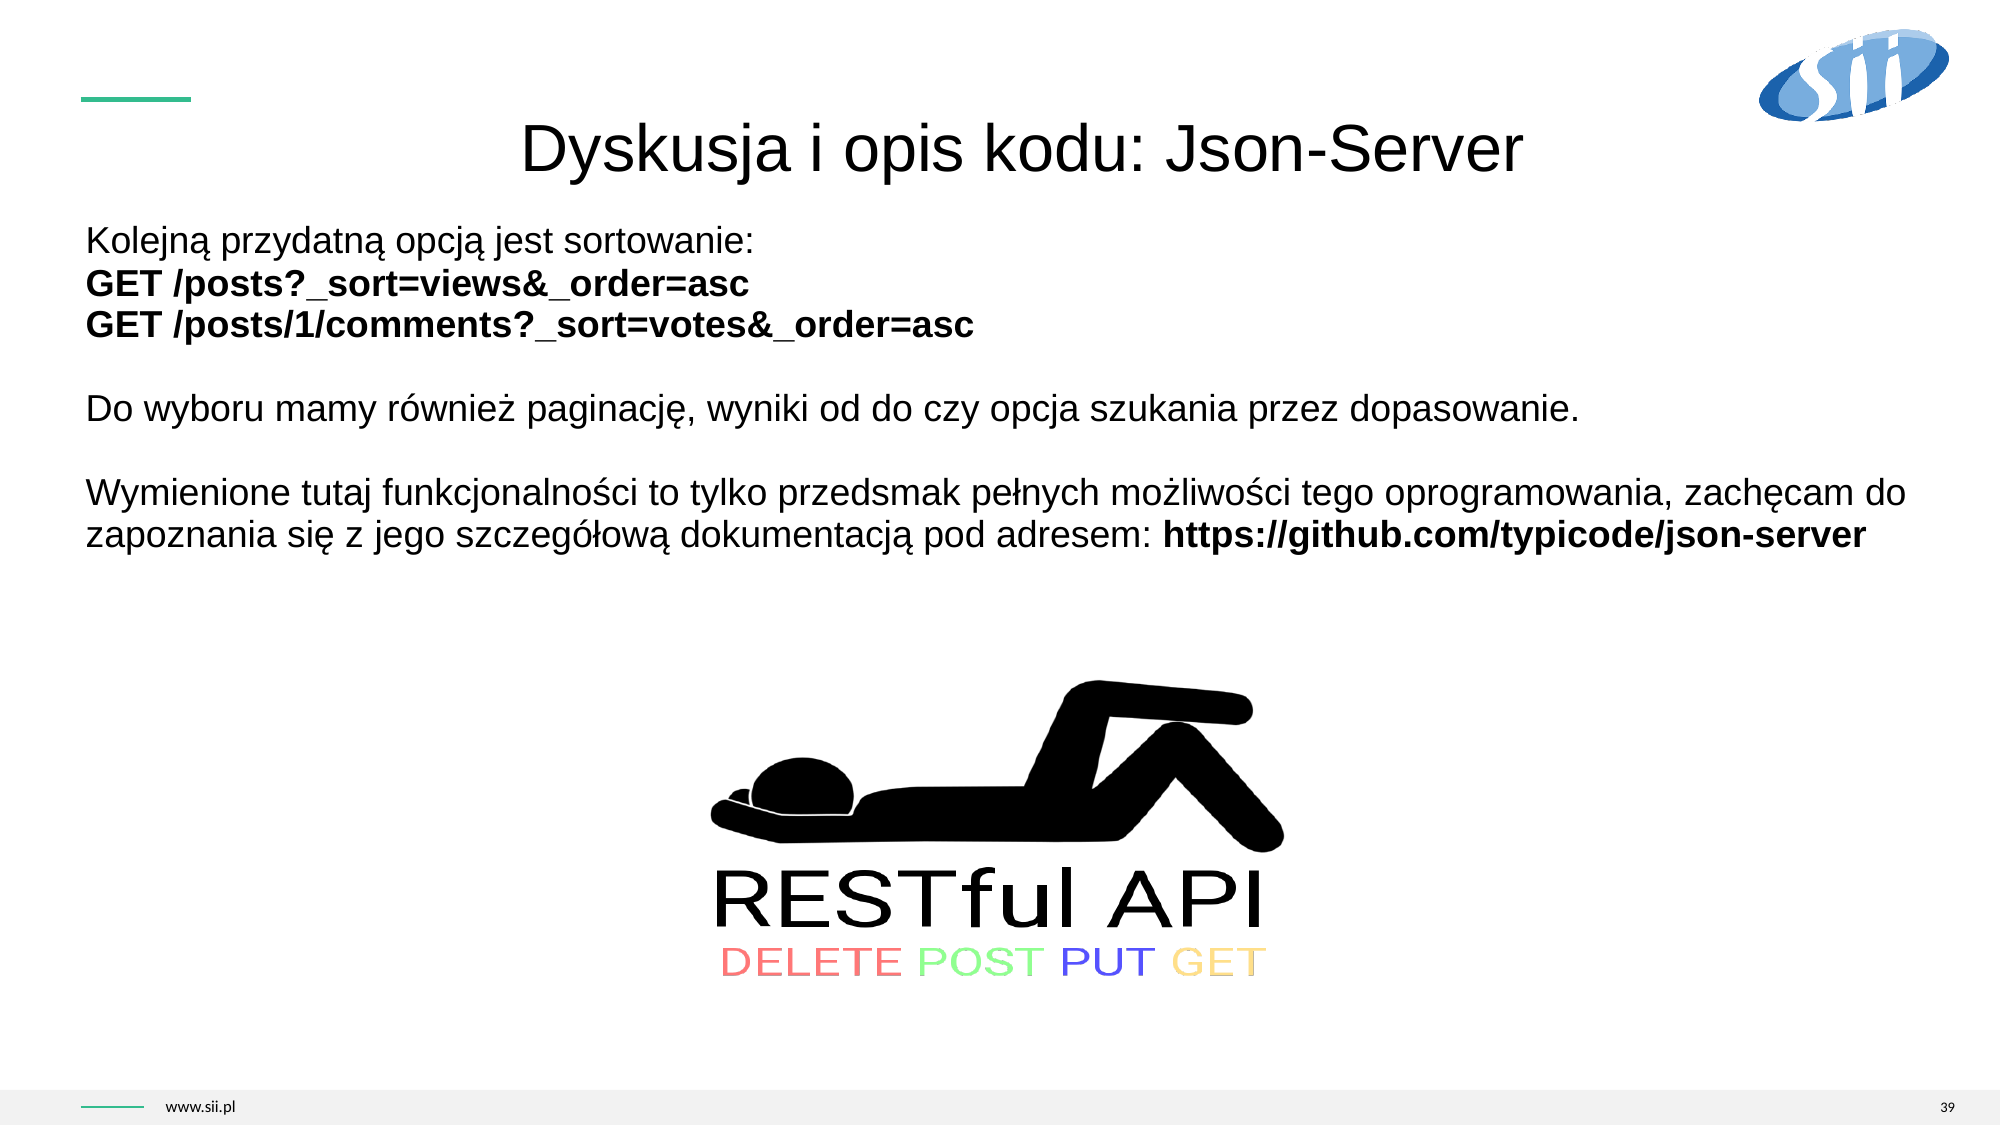

#
Dyskusja i opis kodu: Json-Server
Kolejną przydatną opcją jest sortowanie:
GET /posts?_sort=views&_order=asc
GET /posts/1/comments?_sort=votes&_order=asc
Do wyboru mamy również paginację, wyniki od do czy opcja szukania przez dopasowanie.
Wymienione tutaj funkcjonalności to tylko przedsmak pełnych możliwości tego oprogramowania, zachęcam do zapoznania się z jego szczegółową dokumentacją pod adresem: https://github.com/typicode/json-server